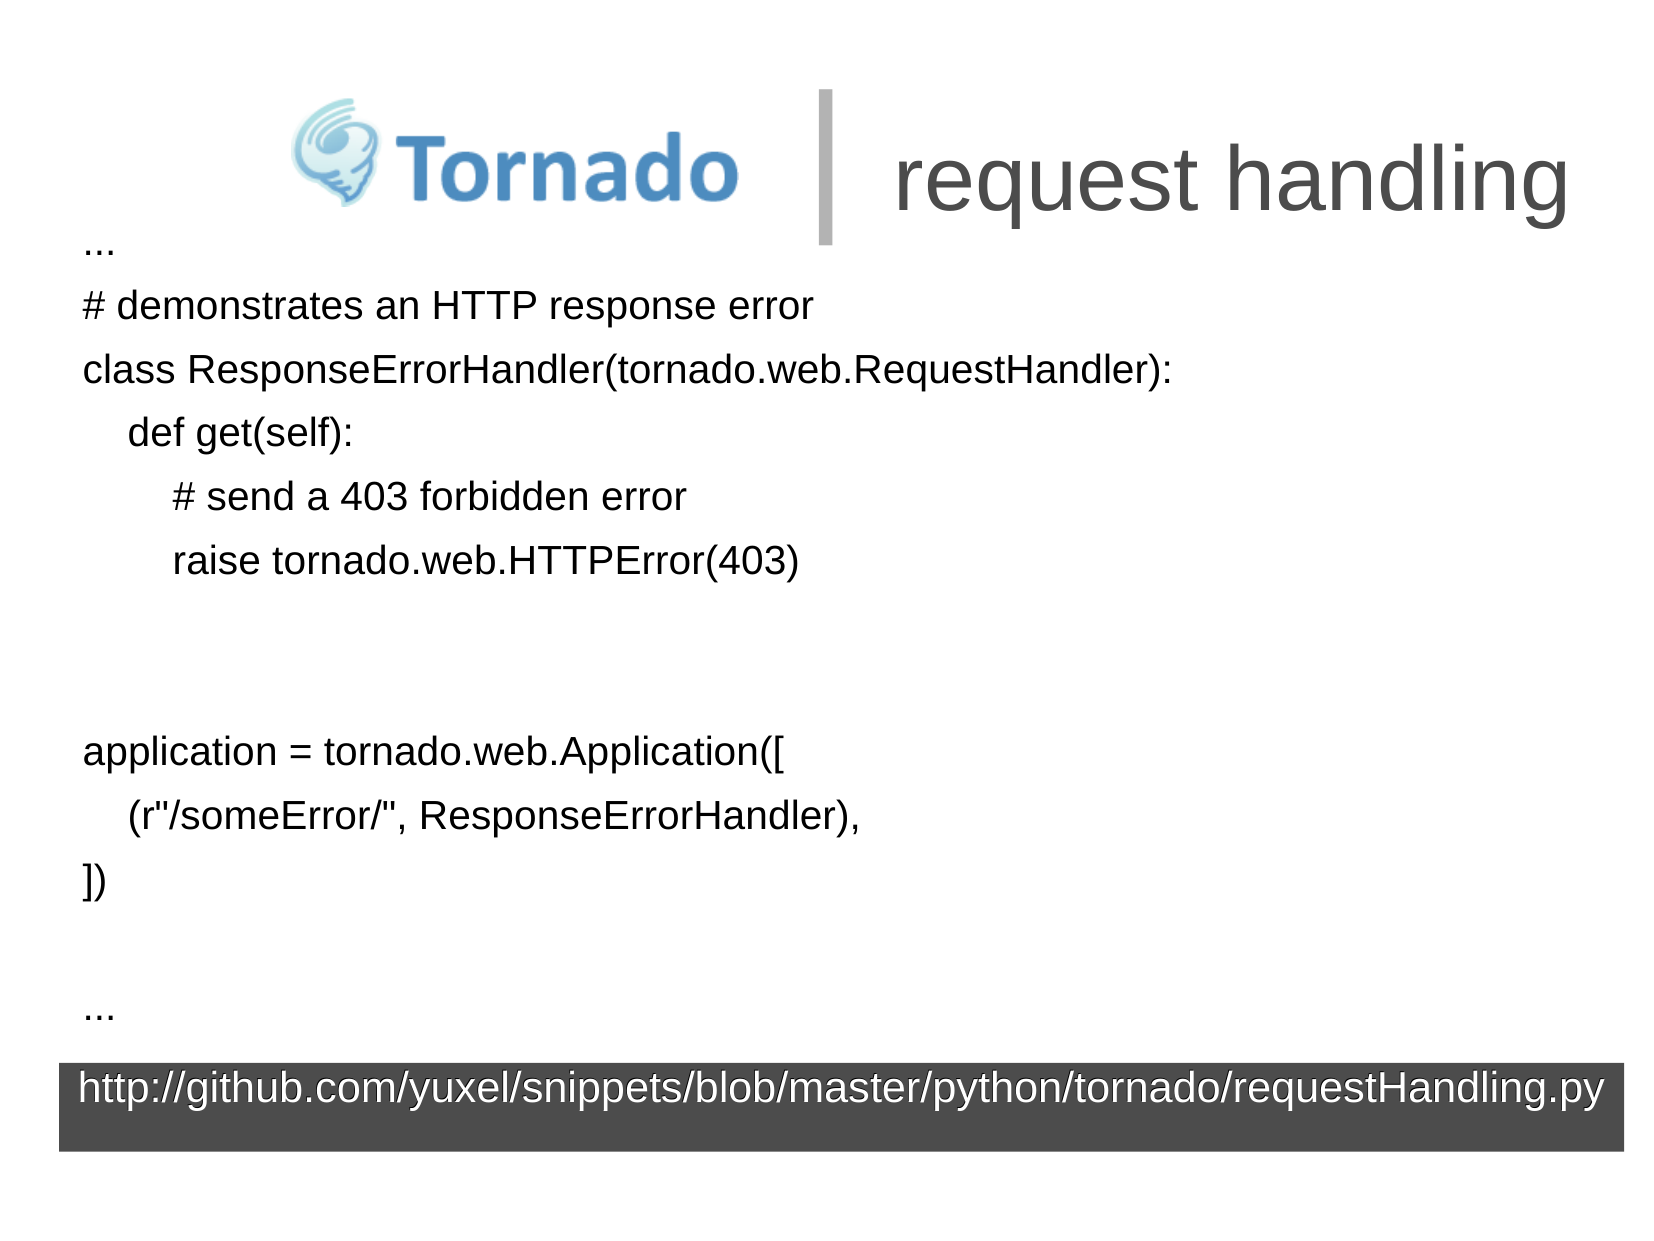

#
| request handling
...
# demonstrates an HTTP response error
class ResponseErrorHandler(tornado.web.RequestHandler):
 def get(self):
 # send a 403 forbidden error
 raise tornado.web.HTTPError(403)
application = tornado.web.Application([
 (r"/someError/", ResponseErrorHandler),
])
...
http://github.com/yuxel/snippets/blob/master/python/tornado/requestHandling.py